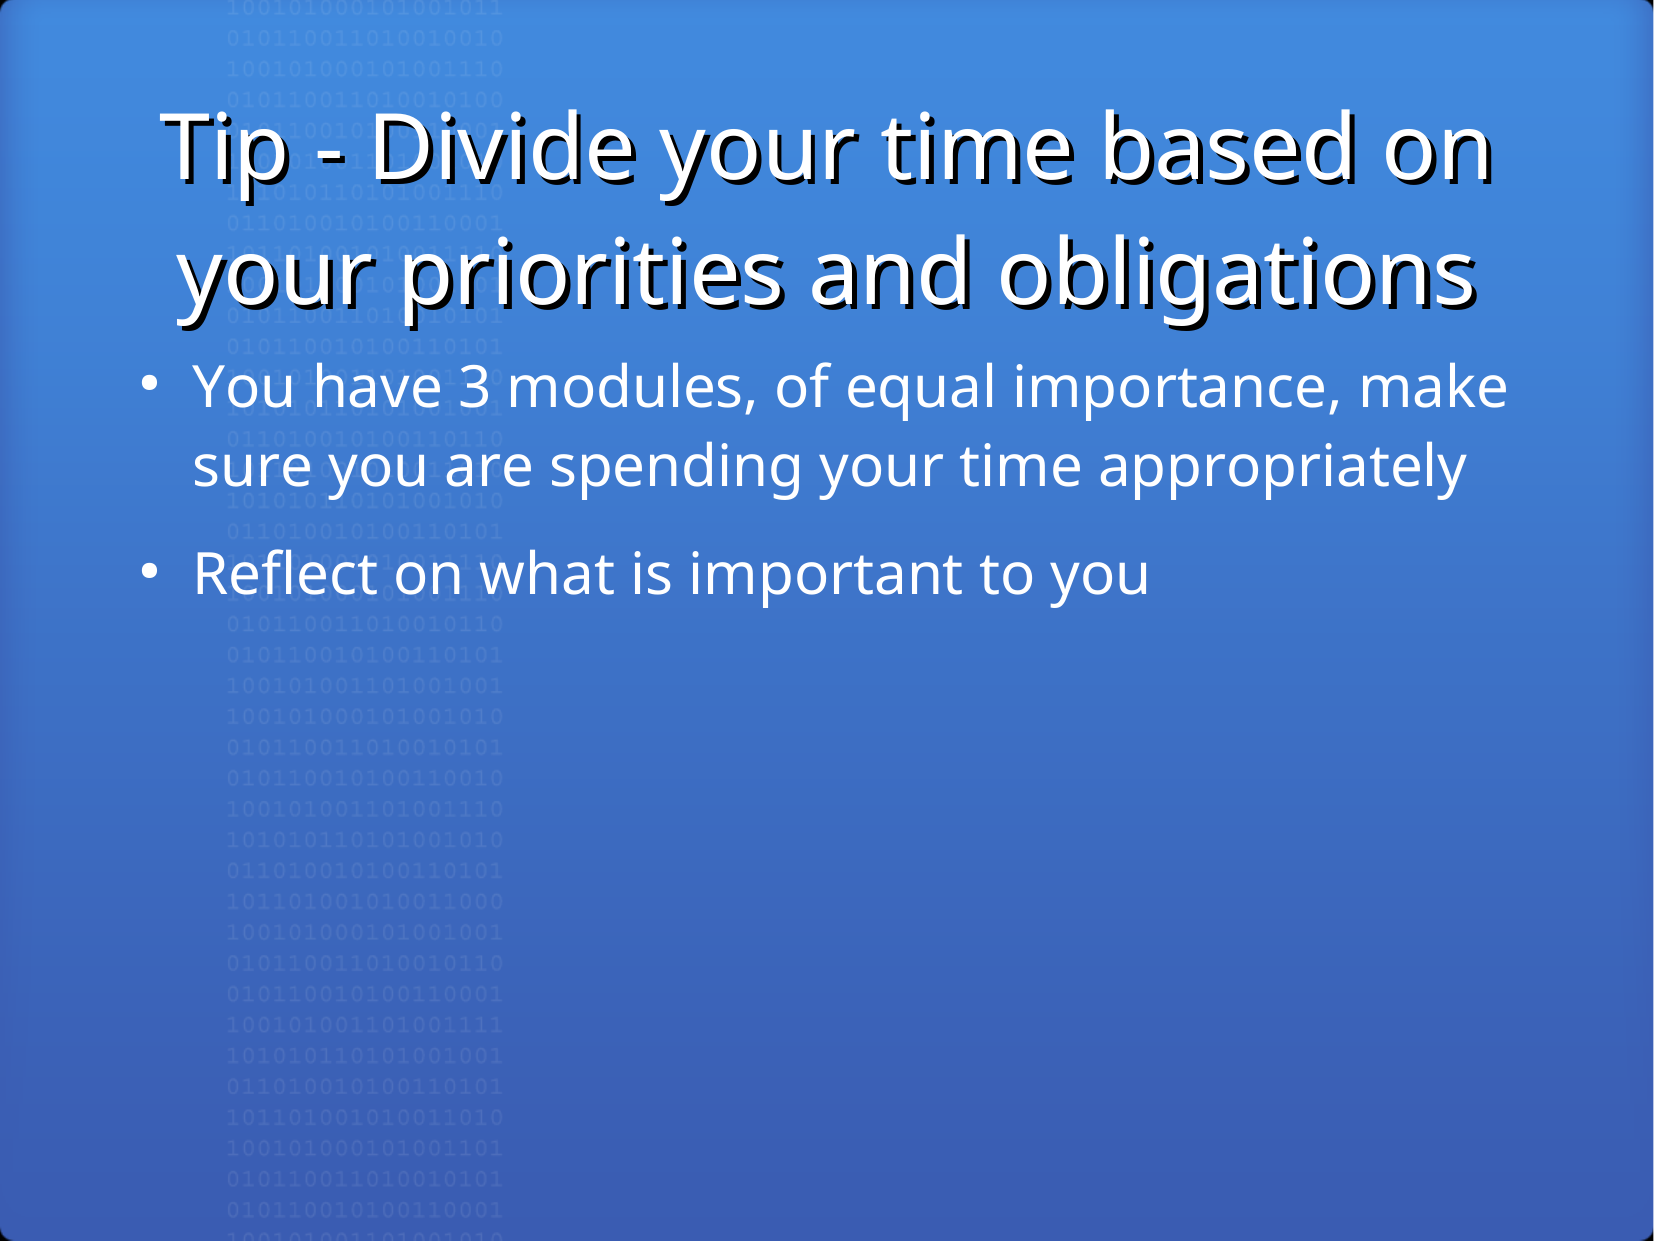

# Tip - Divide your time based on your priorities and obligations
You have 3 modules, of equal importance, make sure you are spending your time appropriately
Reflect on what is important to you